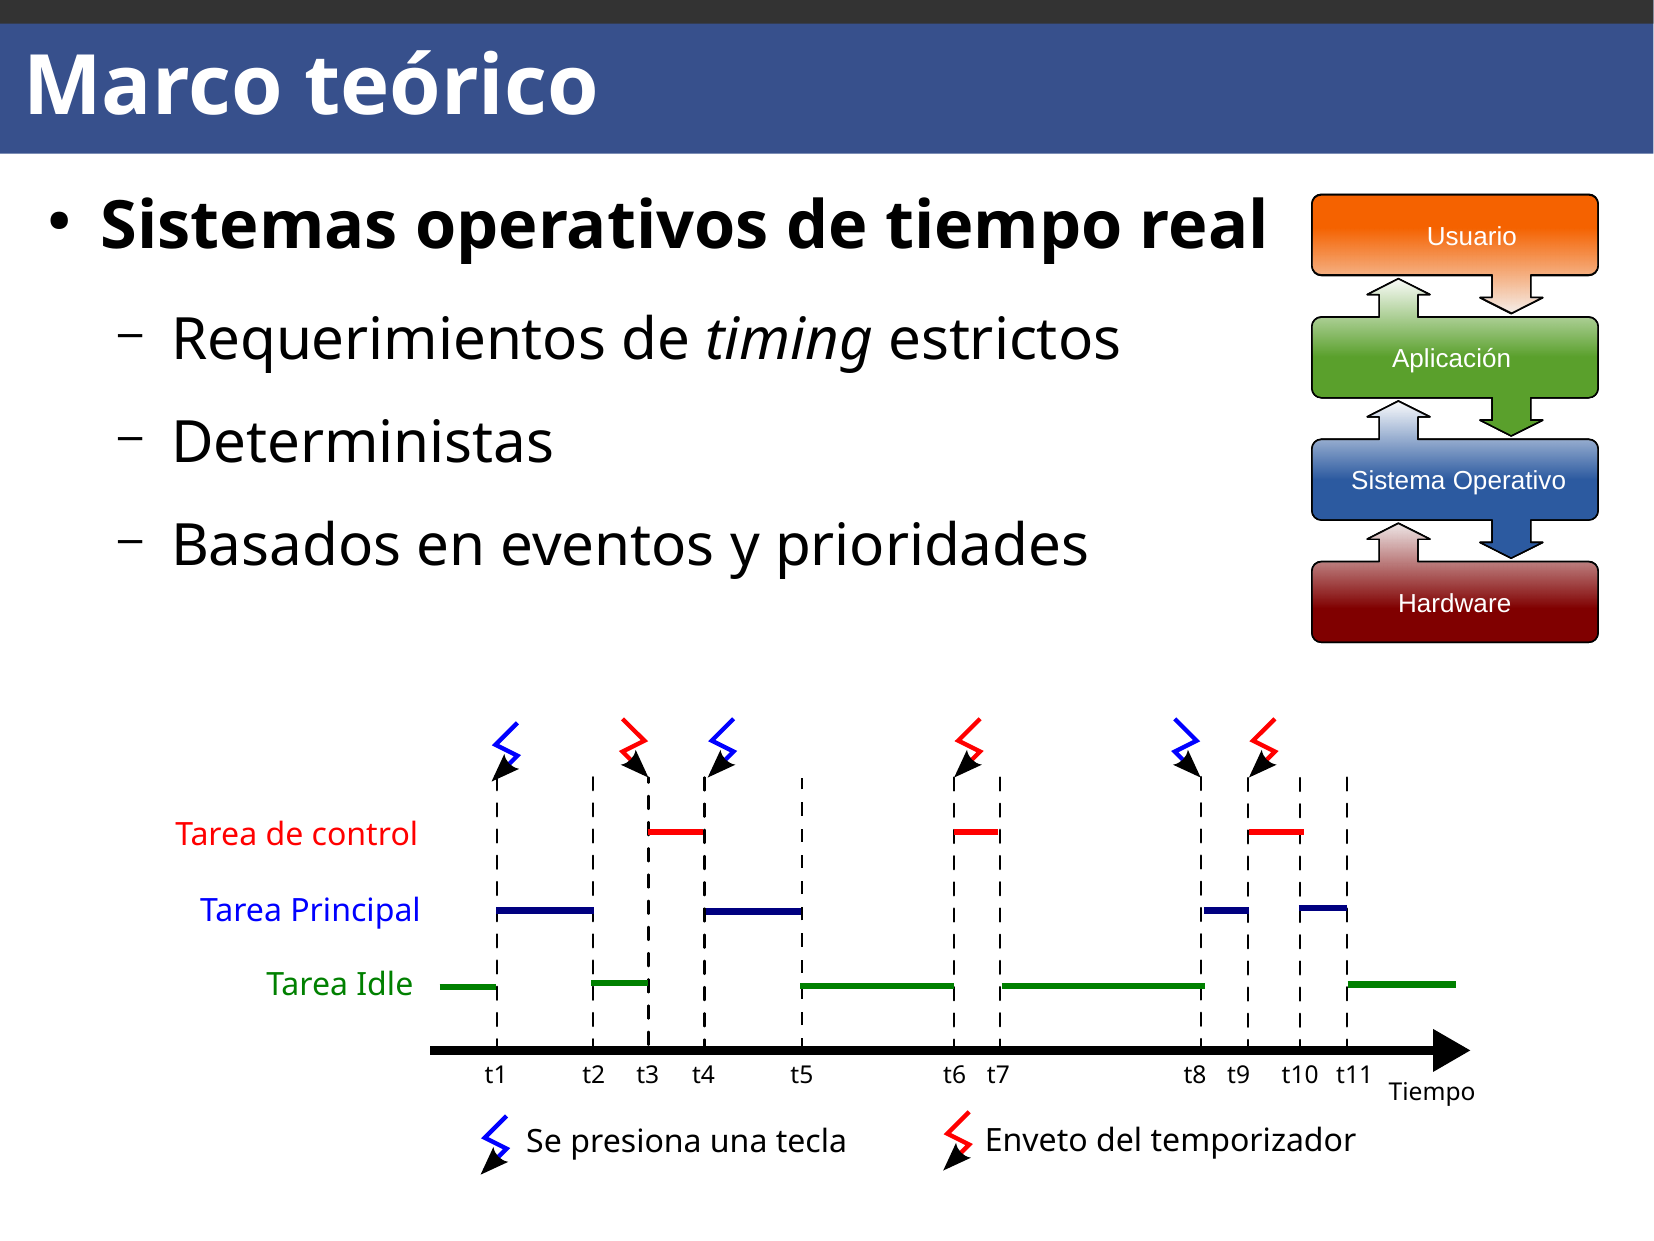

# Marco teórico
Sistemas operativos de tiempo real
Requerimientos de timing estrictos
Deterministas
Basados en eventos y prioridades